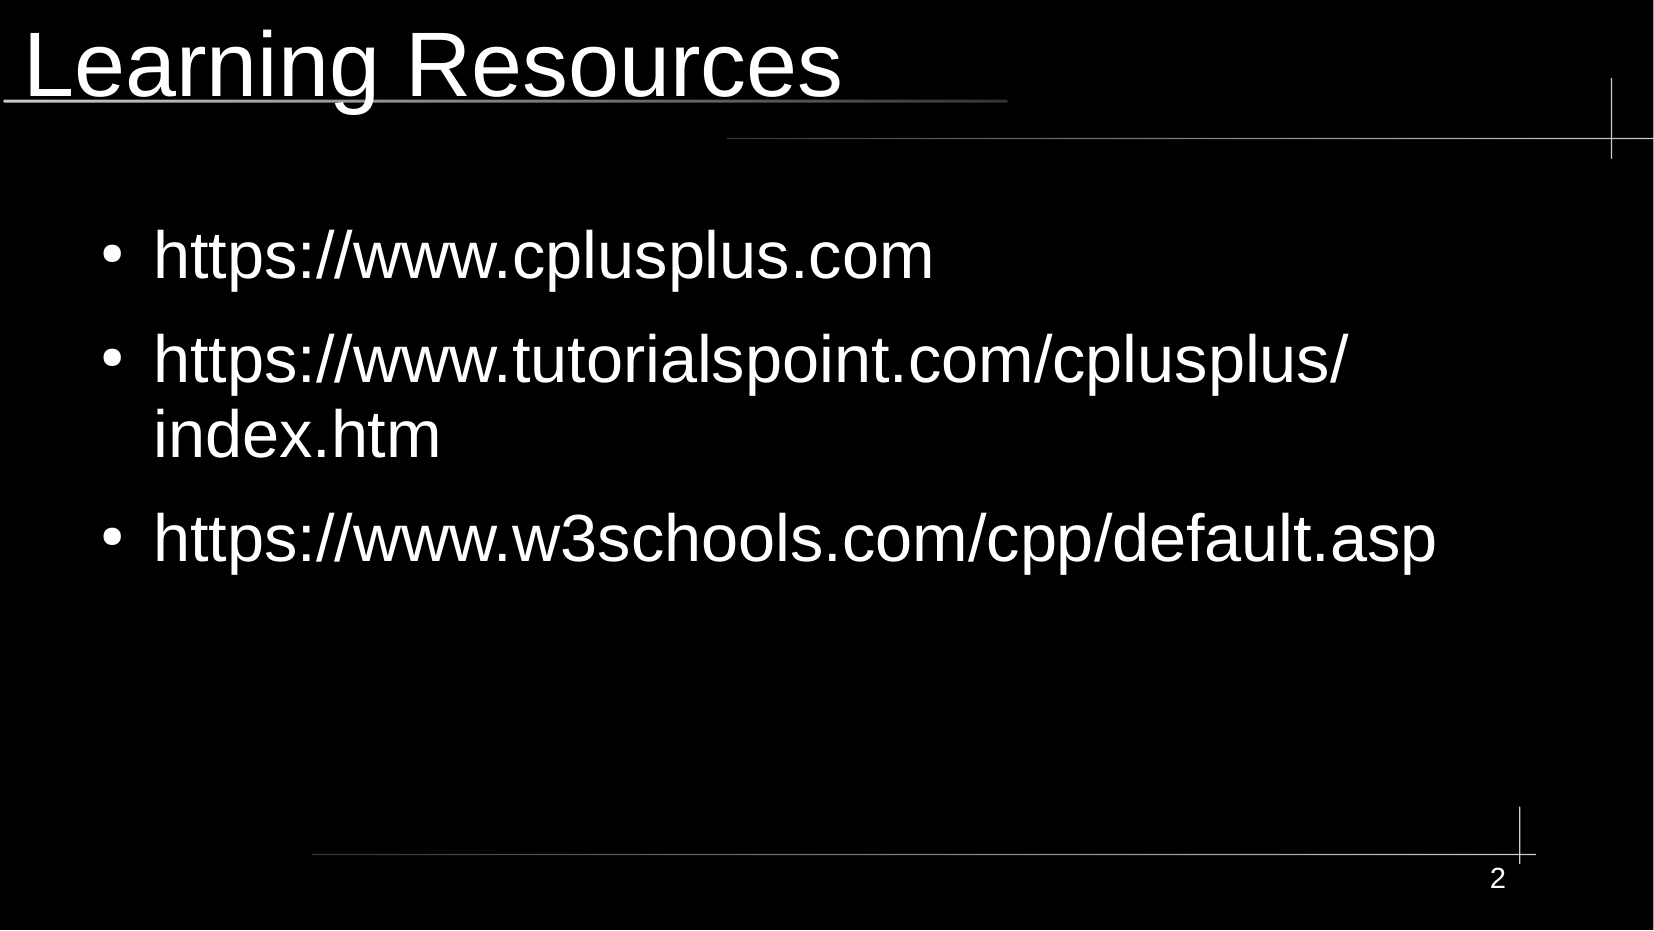

# Learning Resources
https://www.cplusplus.com
https://www.tutorialspoint.com/cplusplus/index.htm
https://www.w3schools.com/cpp/default.asp
2